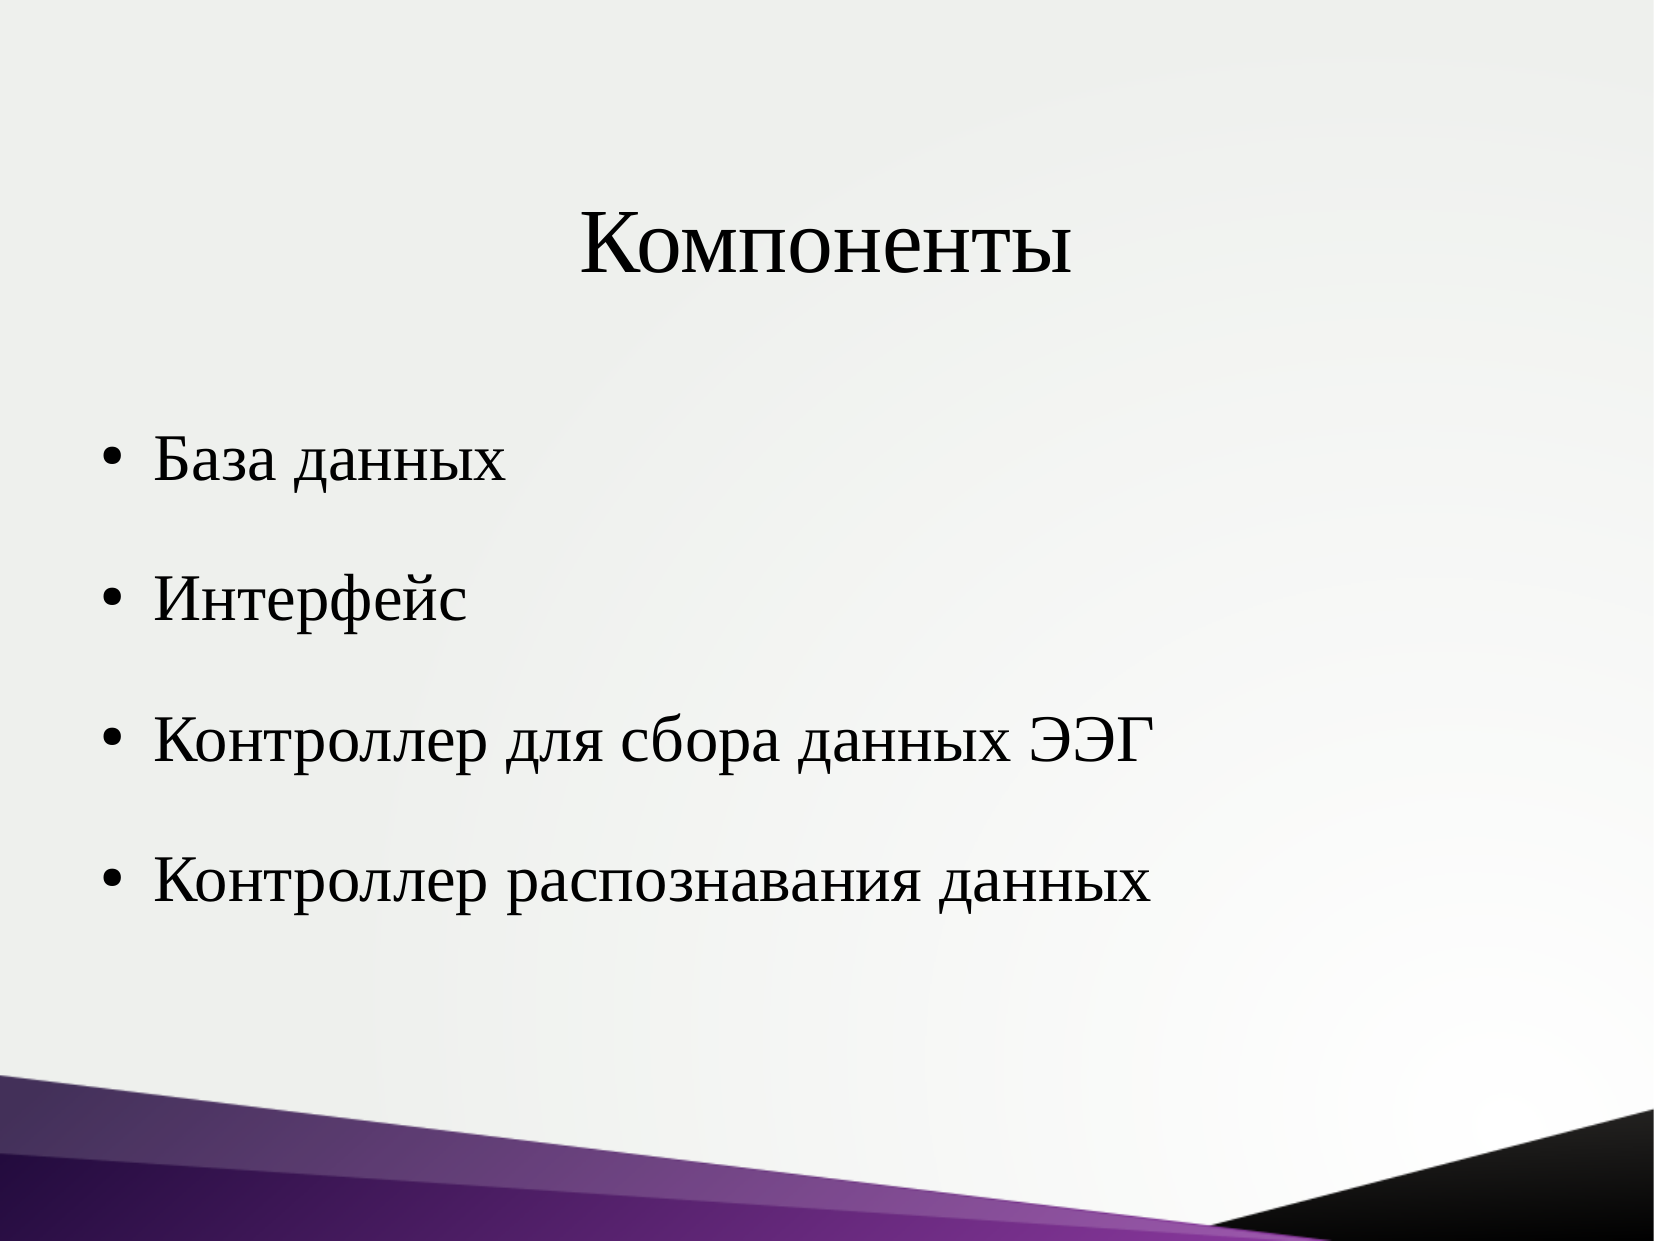

# Компоненты
База данных
Интерфейс
Контроллер для сбора данных ЭЭГ
Контроллер распознавания данных